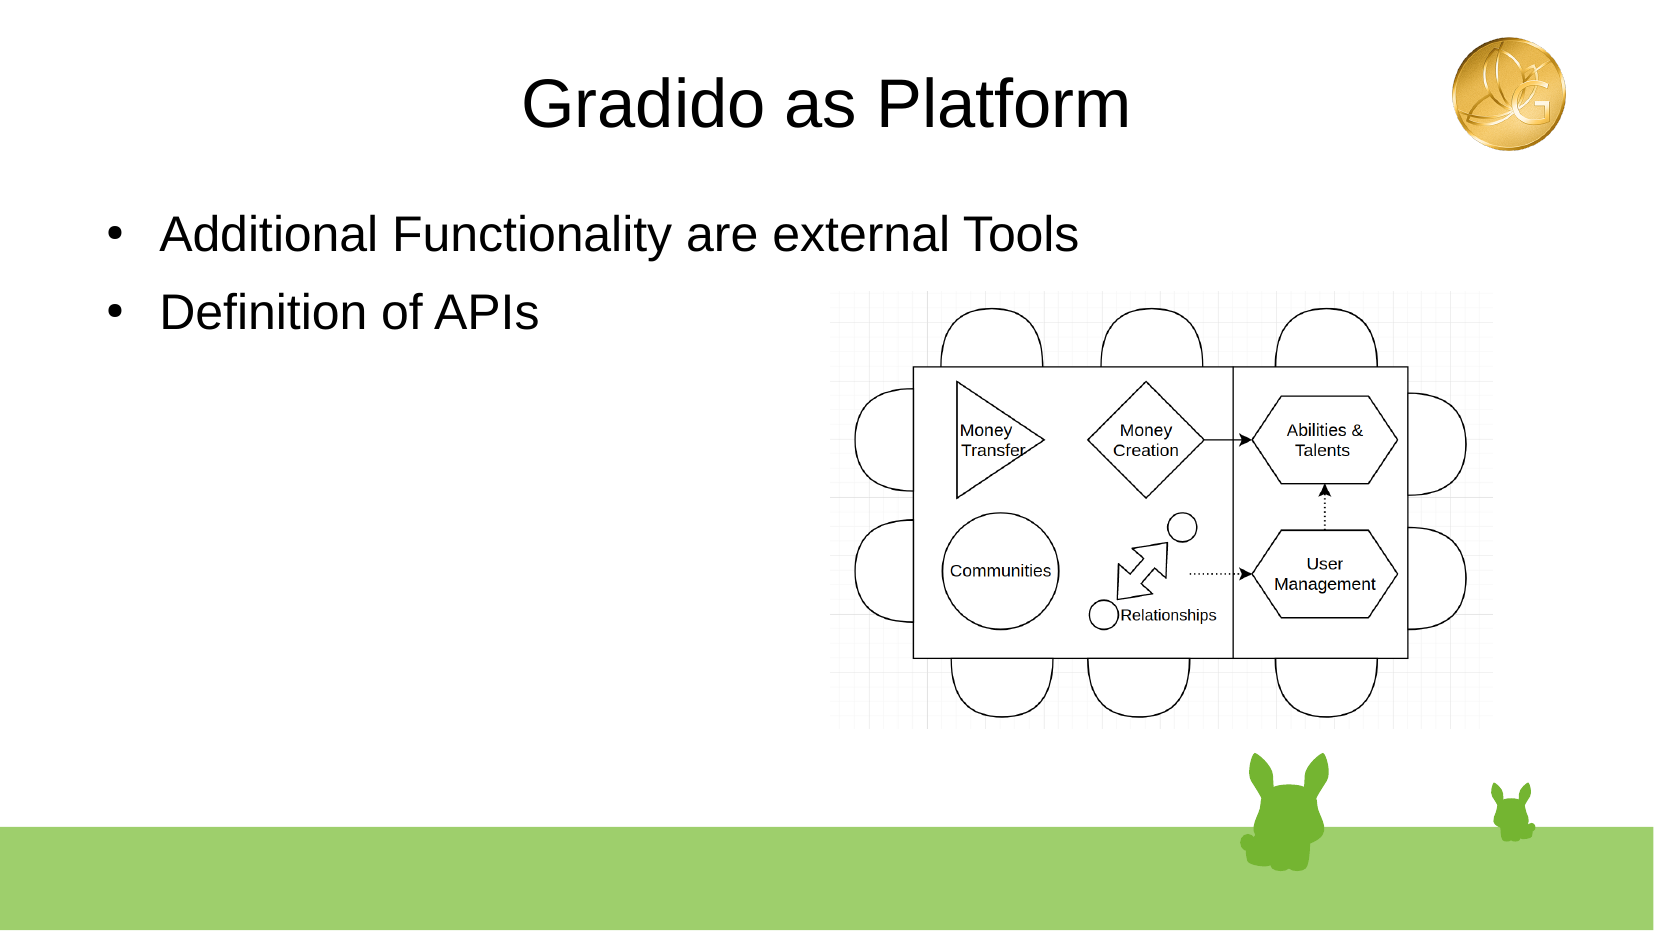

# Gradido as Platform
Additional Functionality are external Tools
Definition of APIs